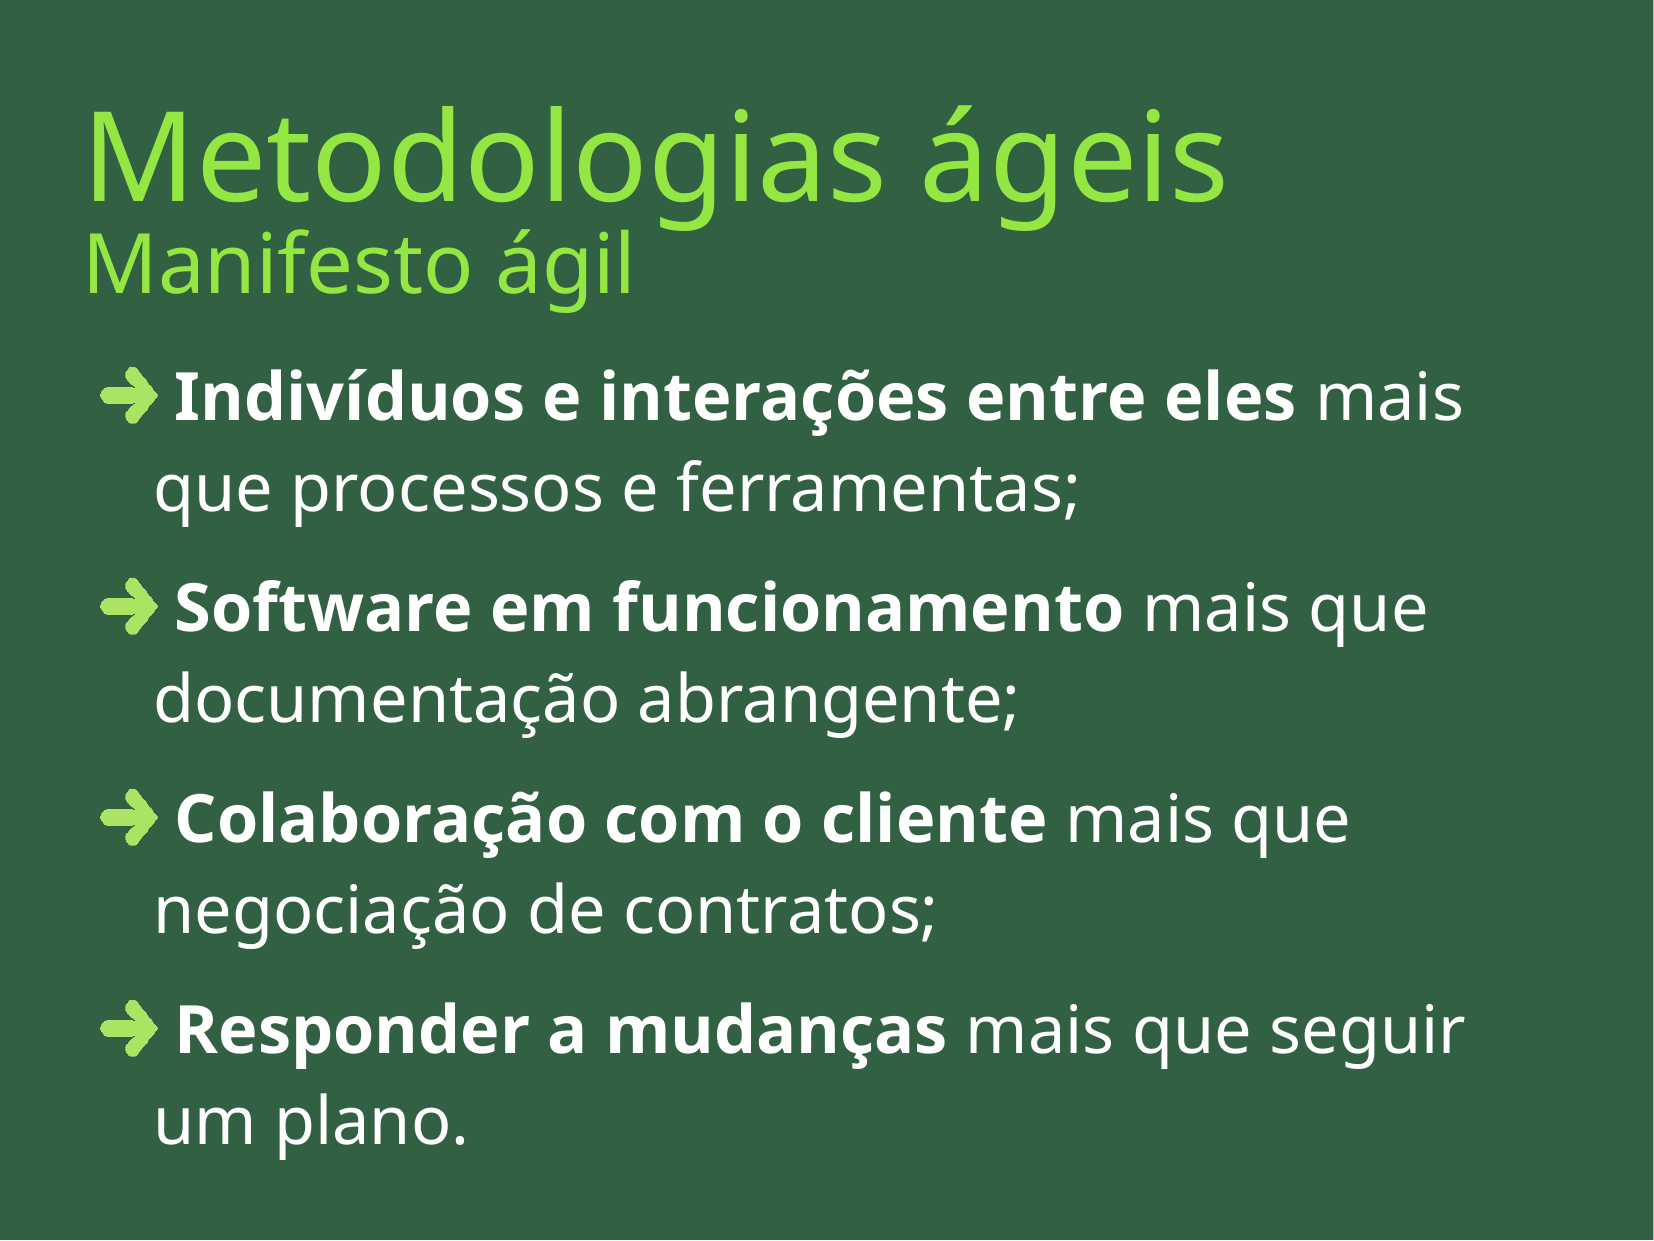

# Metodologias ágeis
Manifesto ágil
 Indivíduos e interações entre eles mais que processos e ferramentas;
 Software em funcionamento mais que documentação abrangente;
 Colaboração com o cliente mais que negociação de contratos;
 Responder a mudanças mais que seguir um plano.